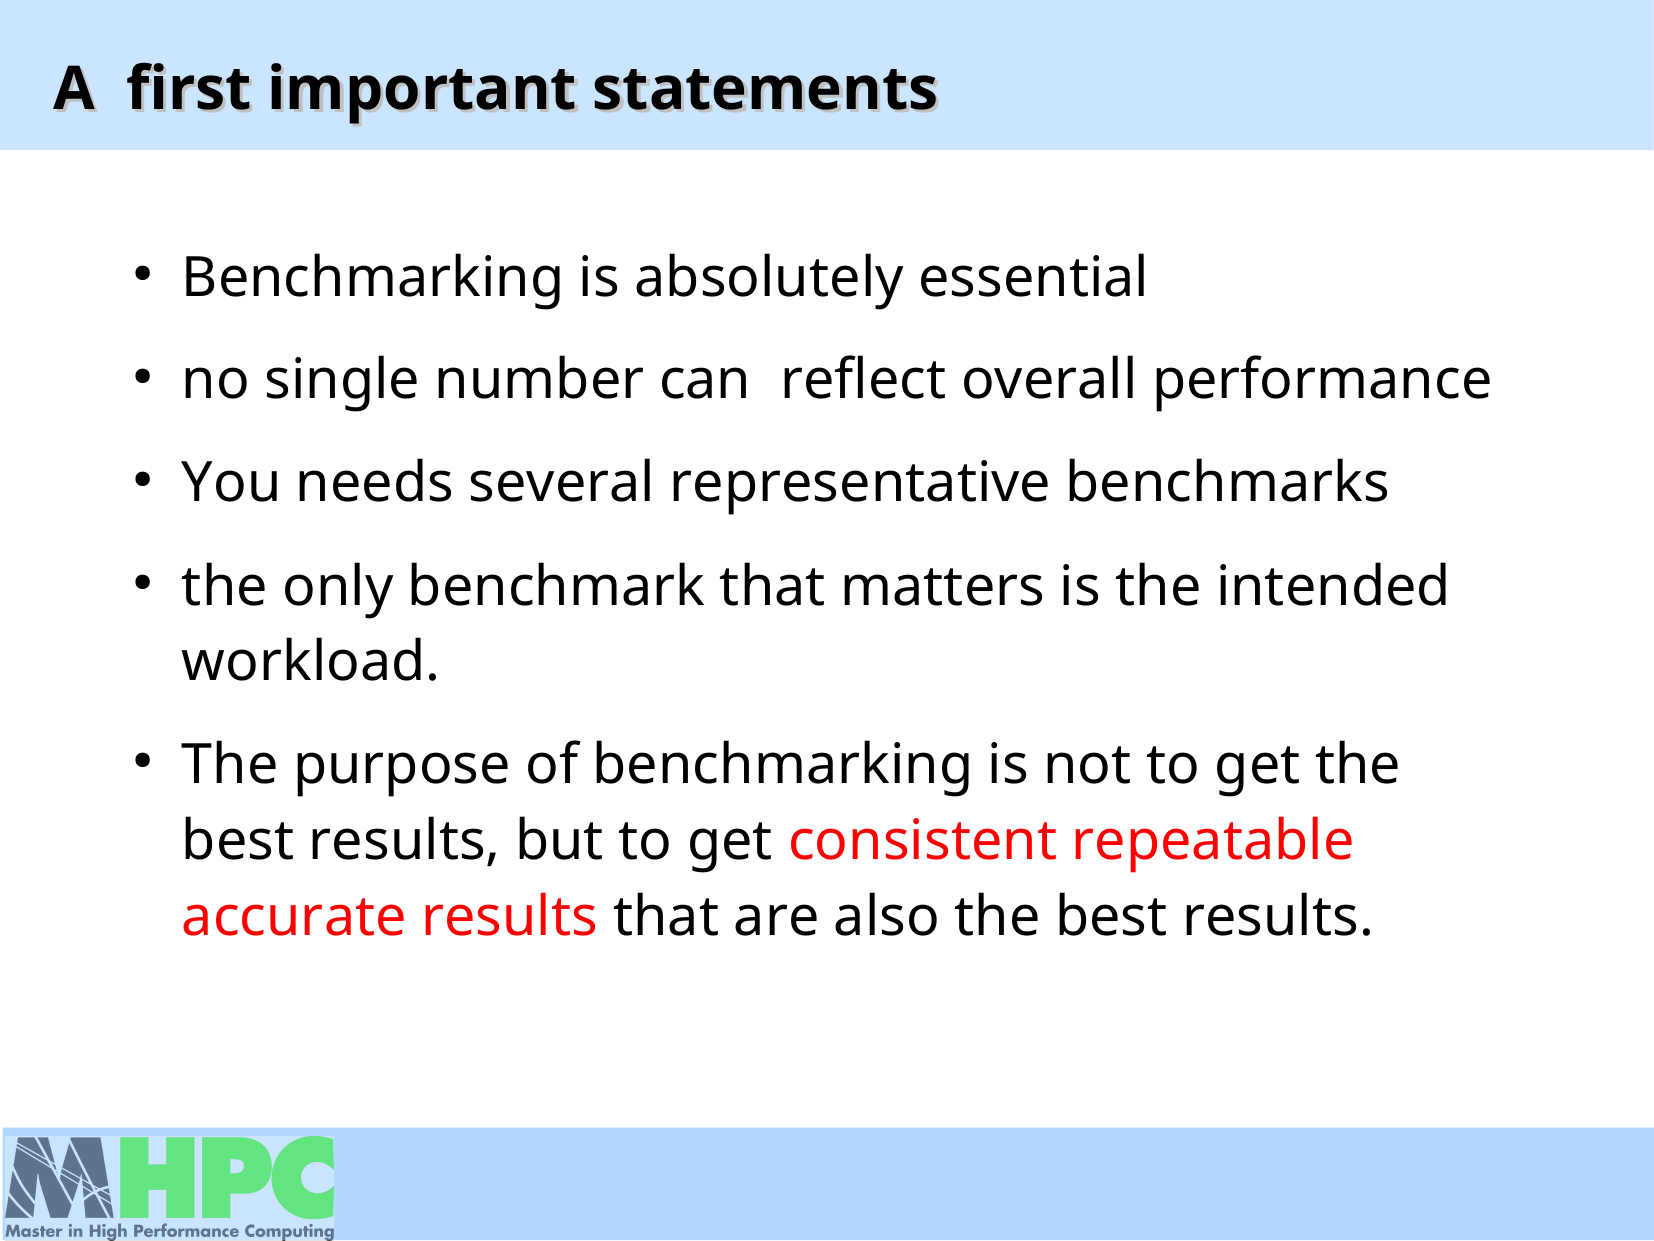

# A first important statements
Benchmarking is absolutely essential
no single number can reflect overall performance
You needs several representative benchmarks
the only benchmark that matters is the intended workload.
The purpose of benchmarking is not to get the best results, but to get consistent repeatable accurate results that are also the best results.